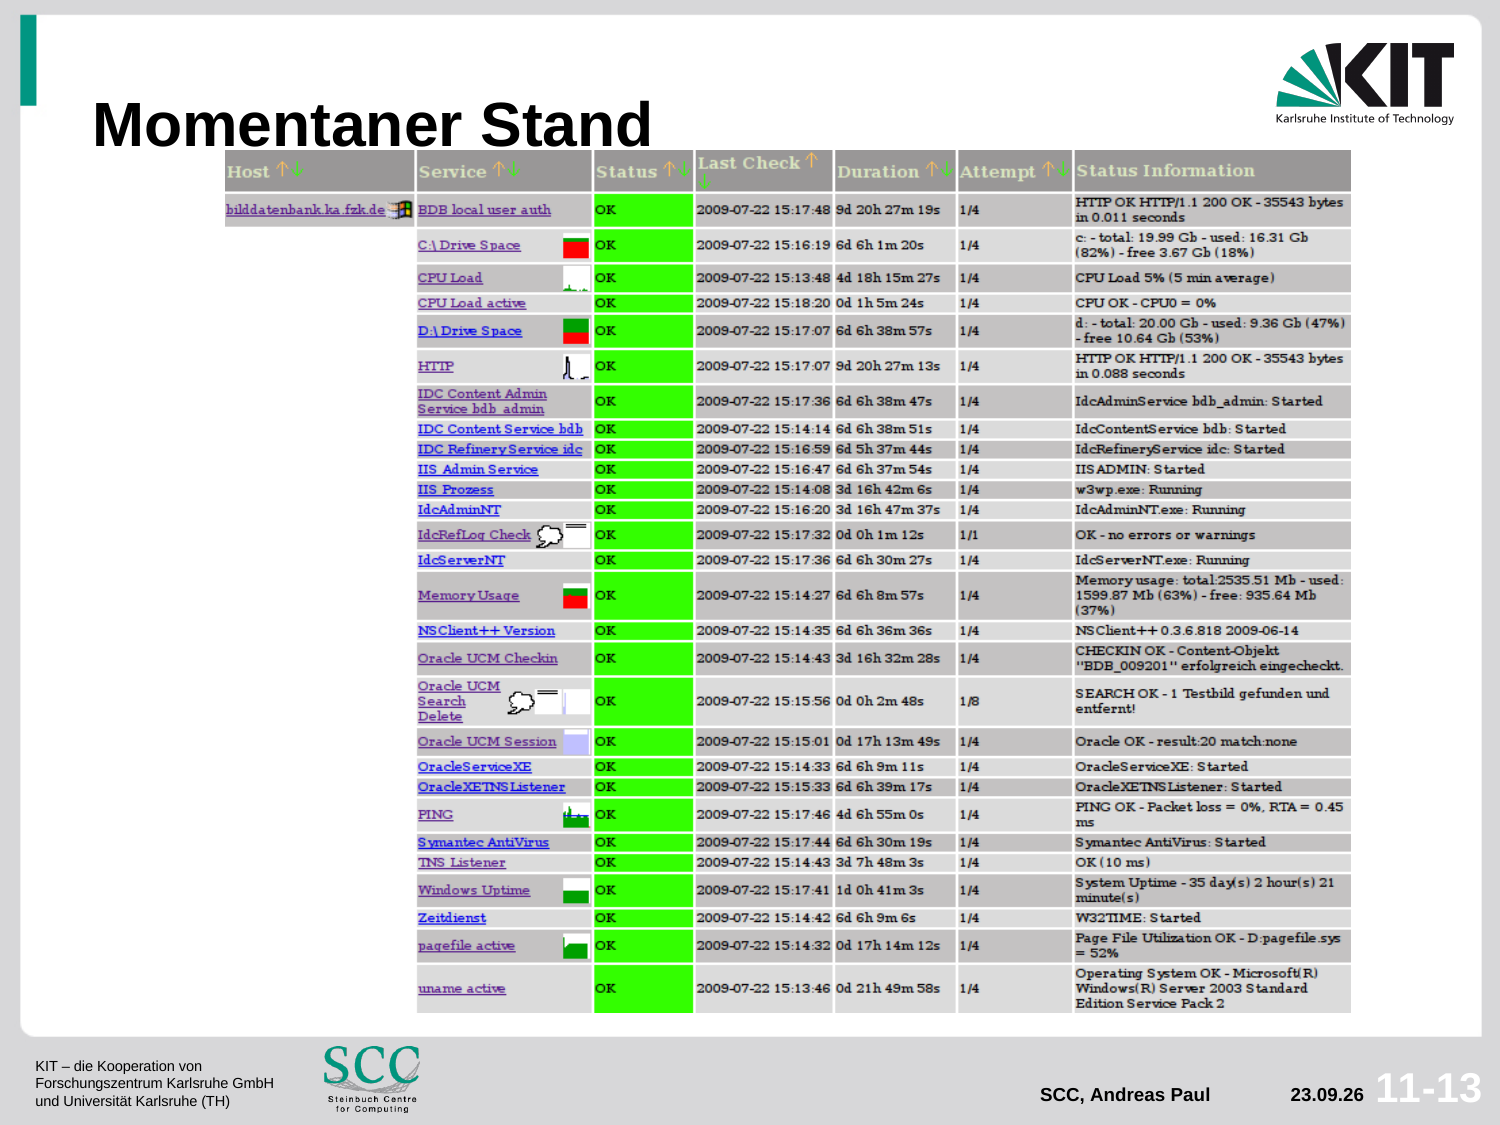

# Momentaner Stand
11
SCC, Andreas Paul